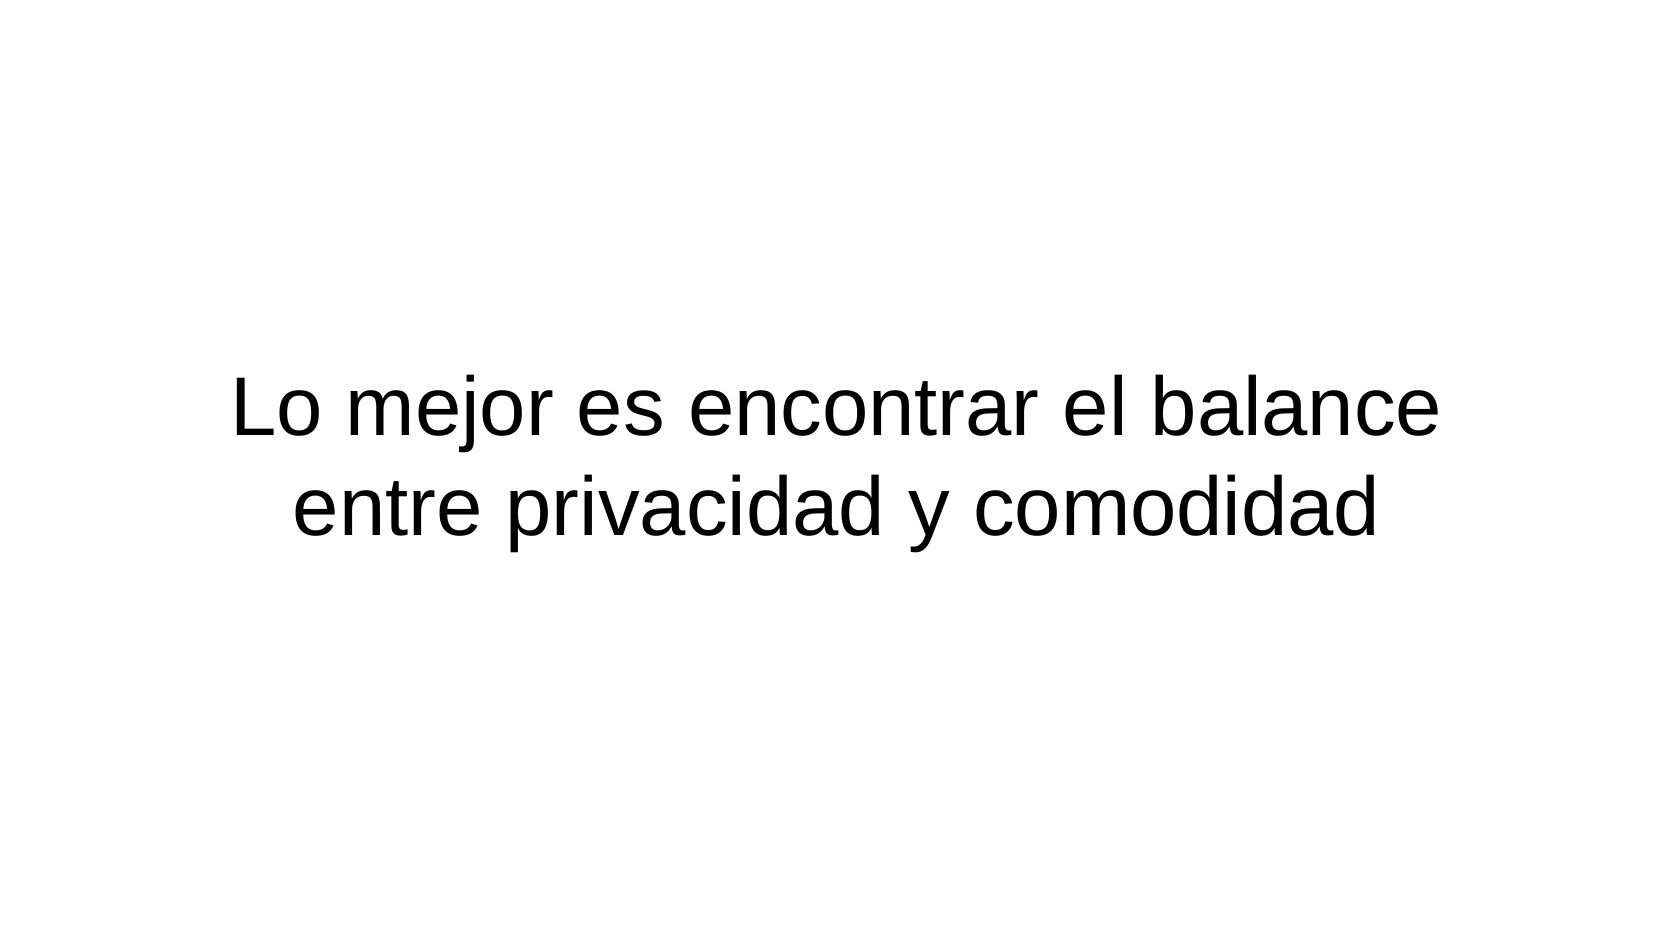

Lo mejor es encontrar el balance entre privacidad y comodidad